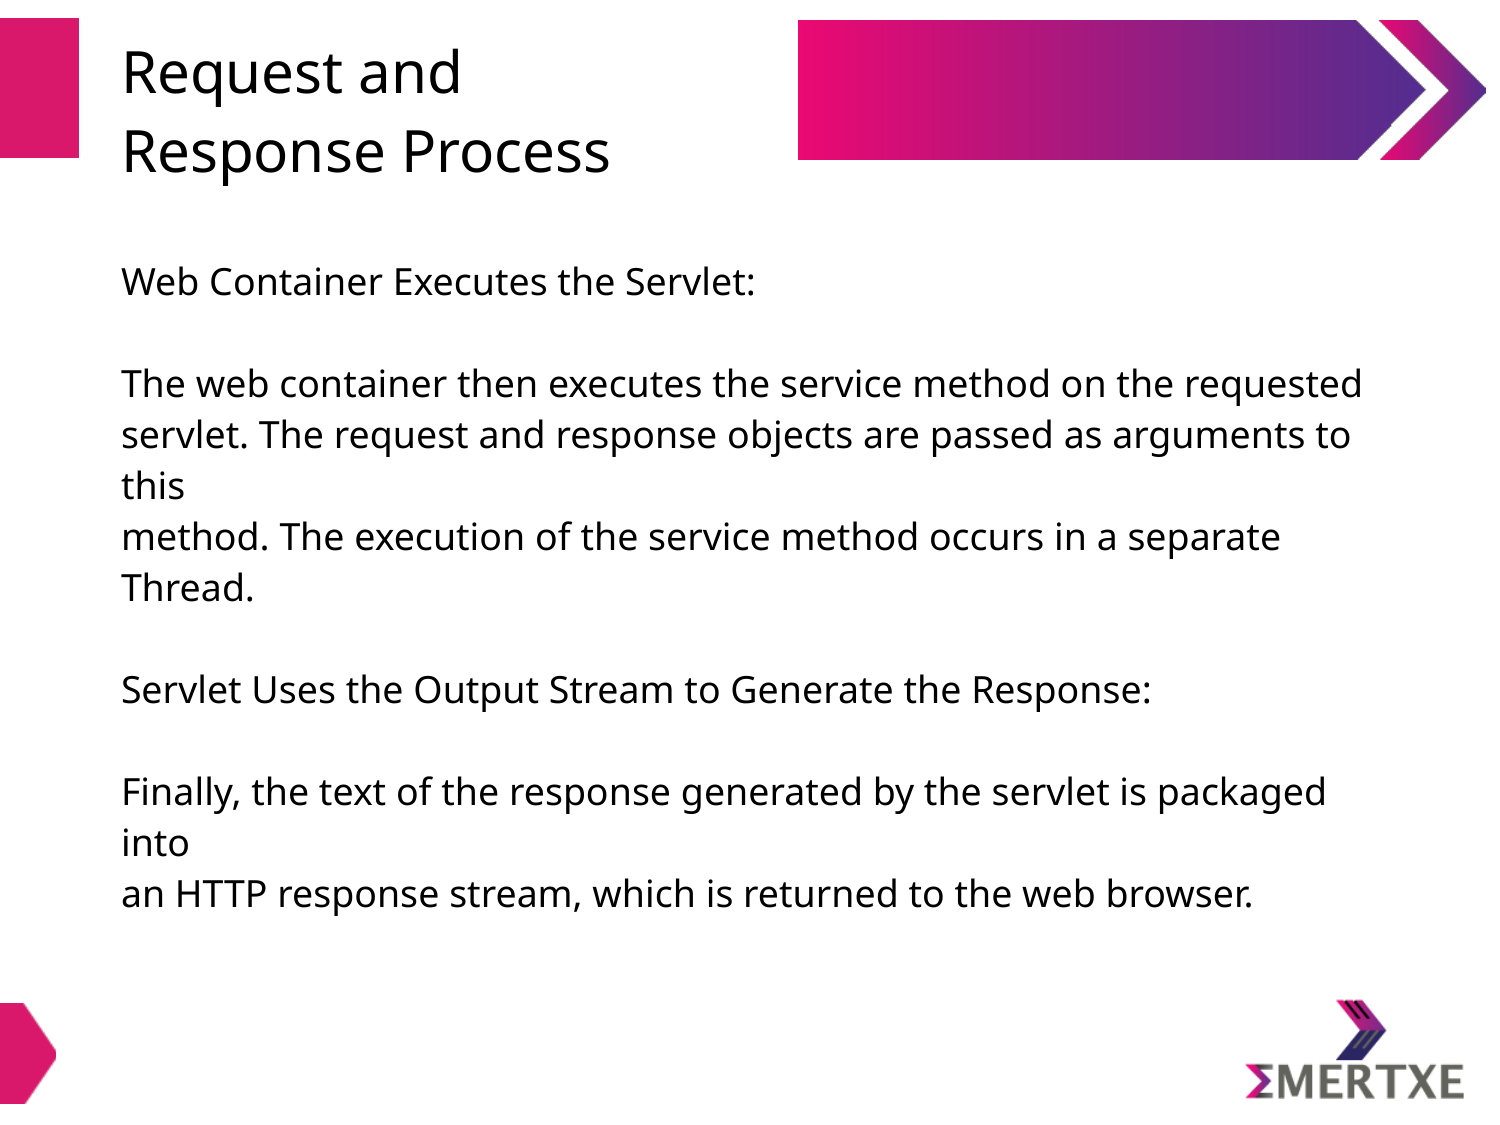

Request and Response Process
Web Container Executes the Servlet:
The web container then executes the service method on the requested
servlet. The request and response objects are passed as arguments to this
method. The execution of the service method occurs in a separate
Thread.
Servlet Uses the Output Stream to Generate the Response:
Finally, the text of the response generated by the servlet is packaged into
an HTTP response stream, which is returned to the web browser.